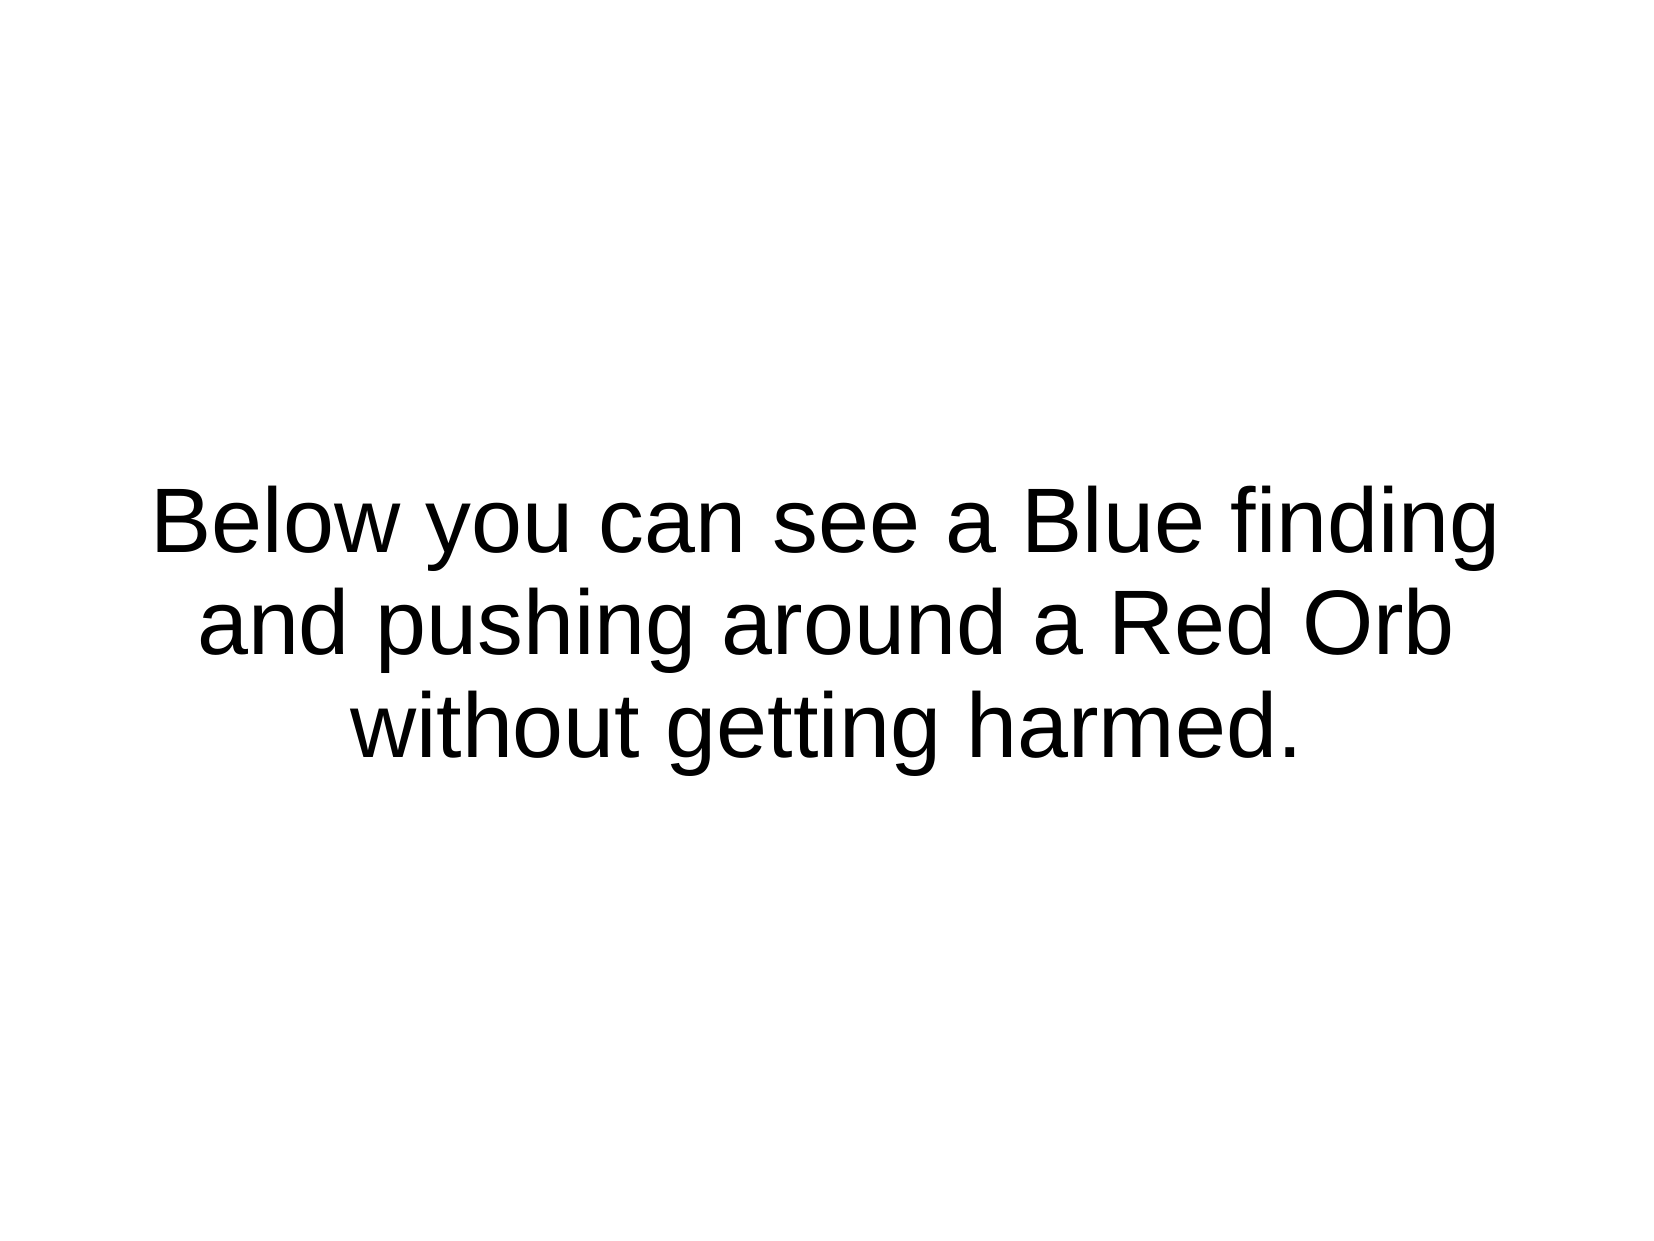

# Below you can see a Blue finding and pushing around a Red Orb without getting harmed.